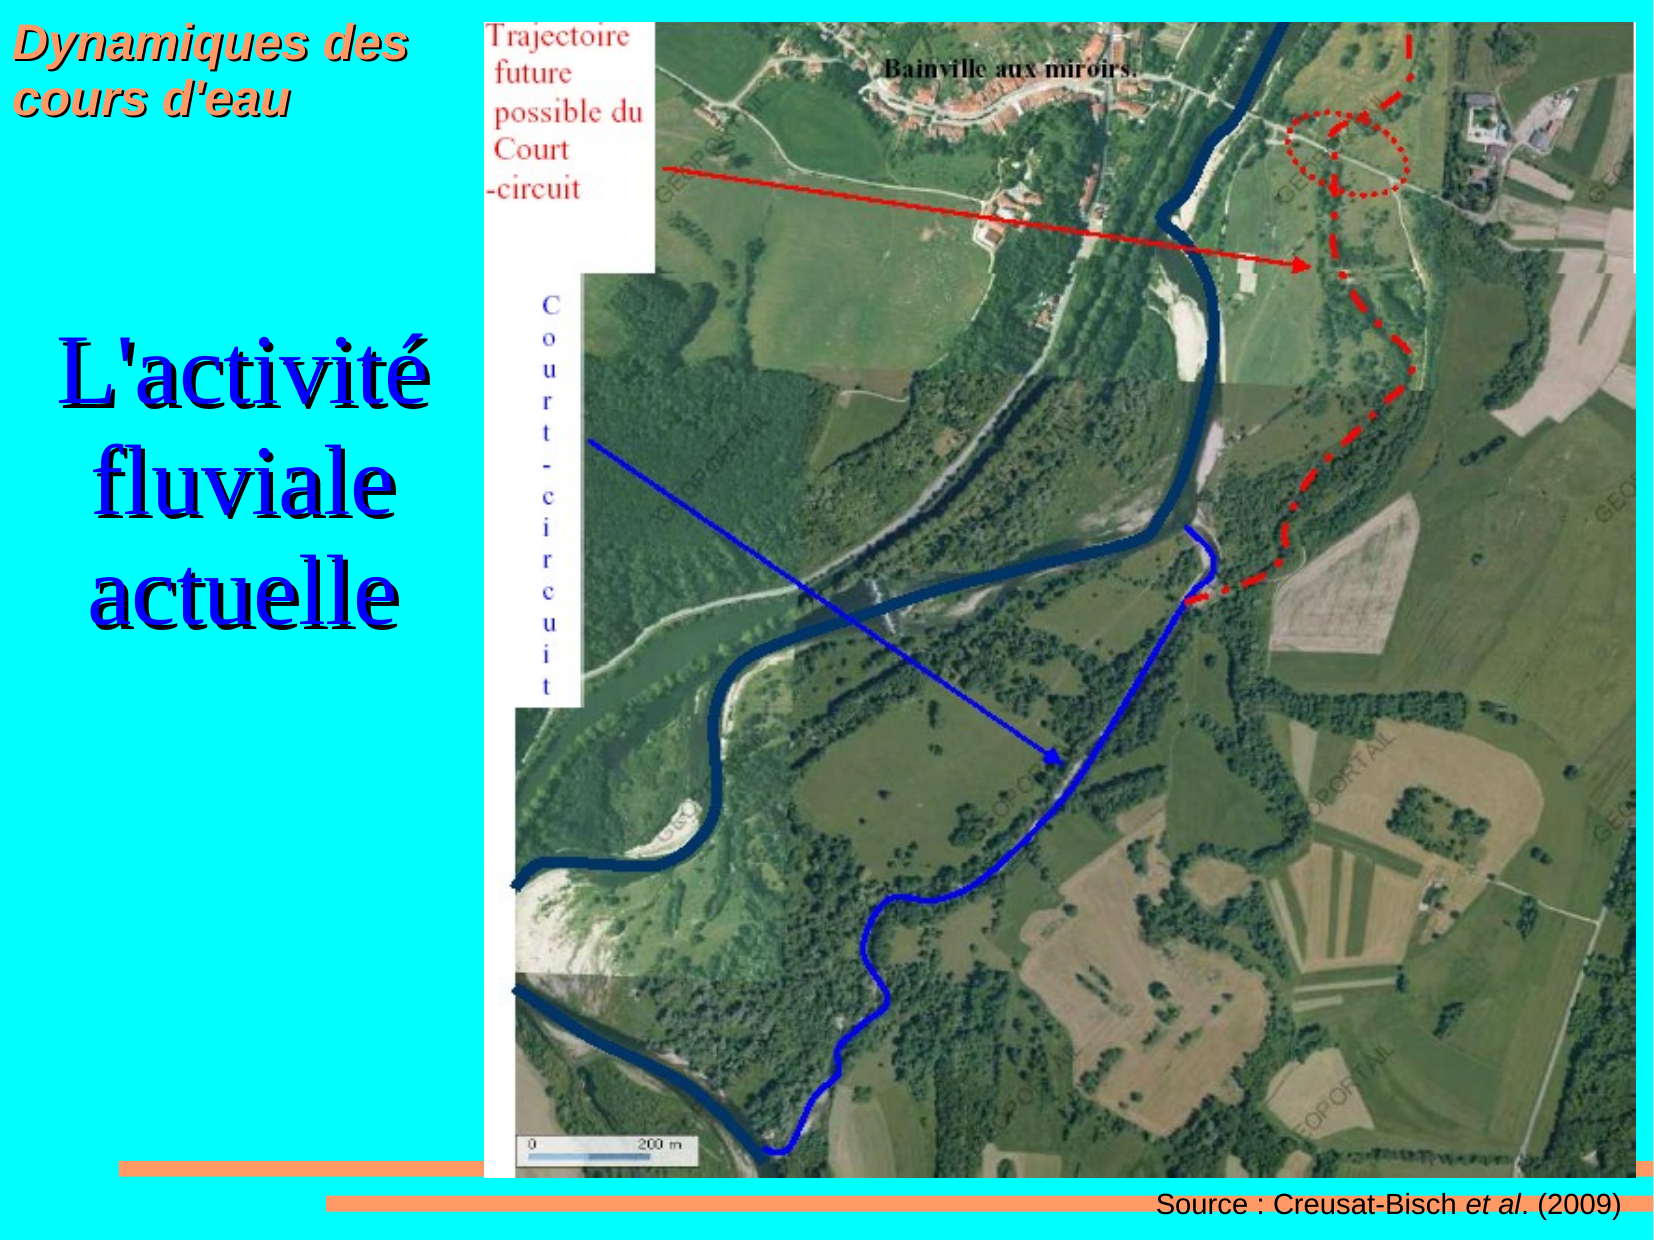

# Dynamiques des cours d'eau
L'activité fluviale actuelle
Source : Creusat-Bisch et al. (2009)